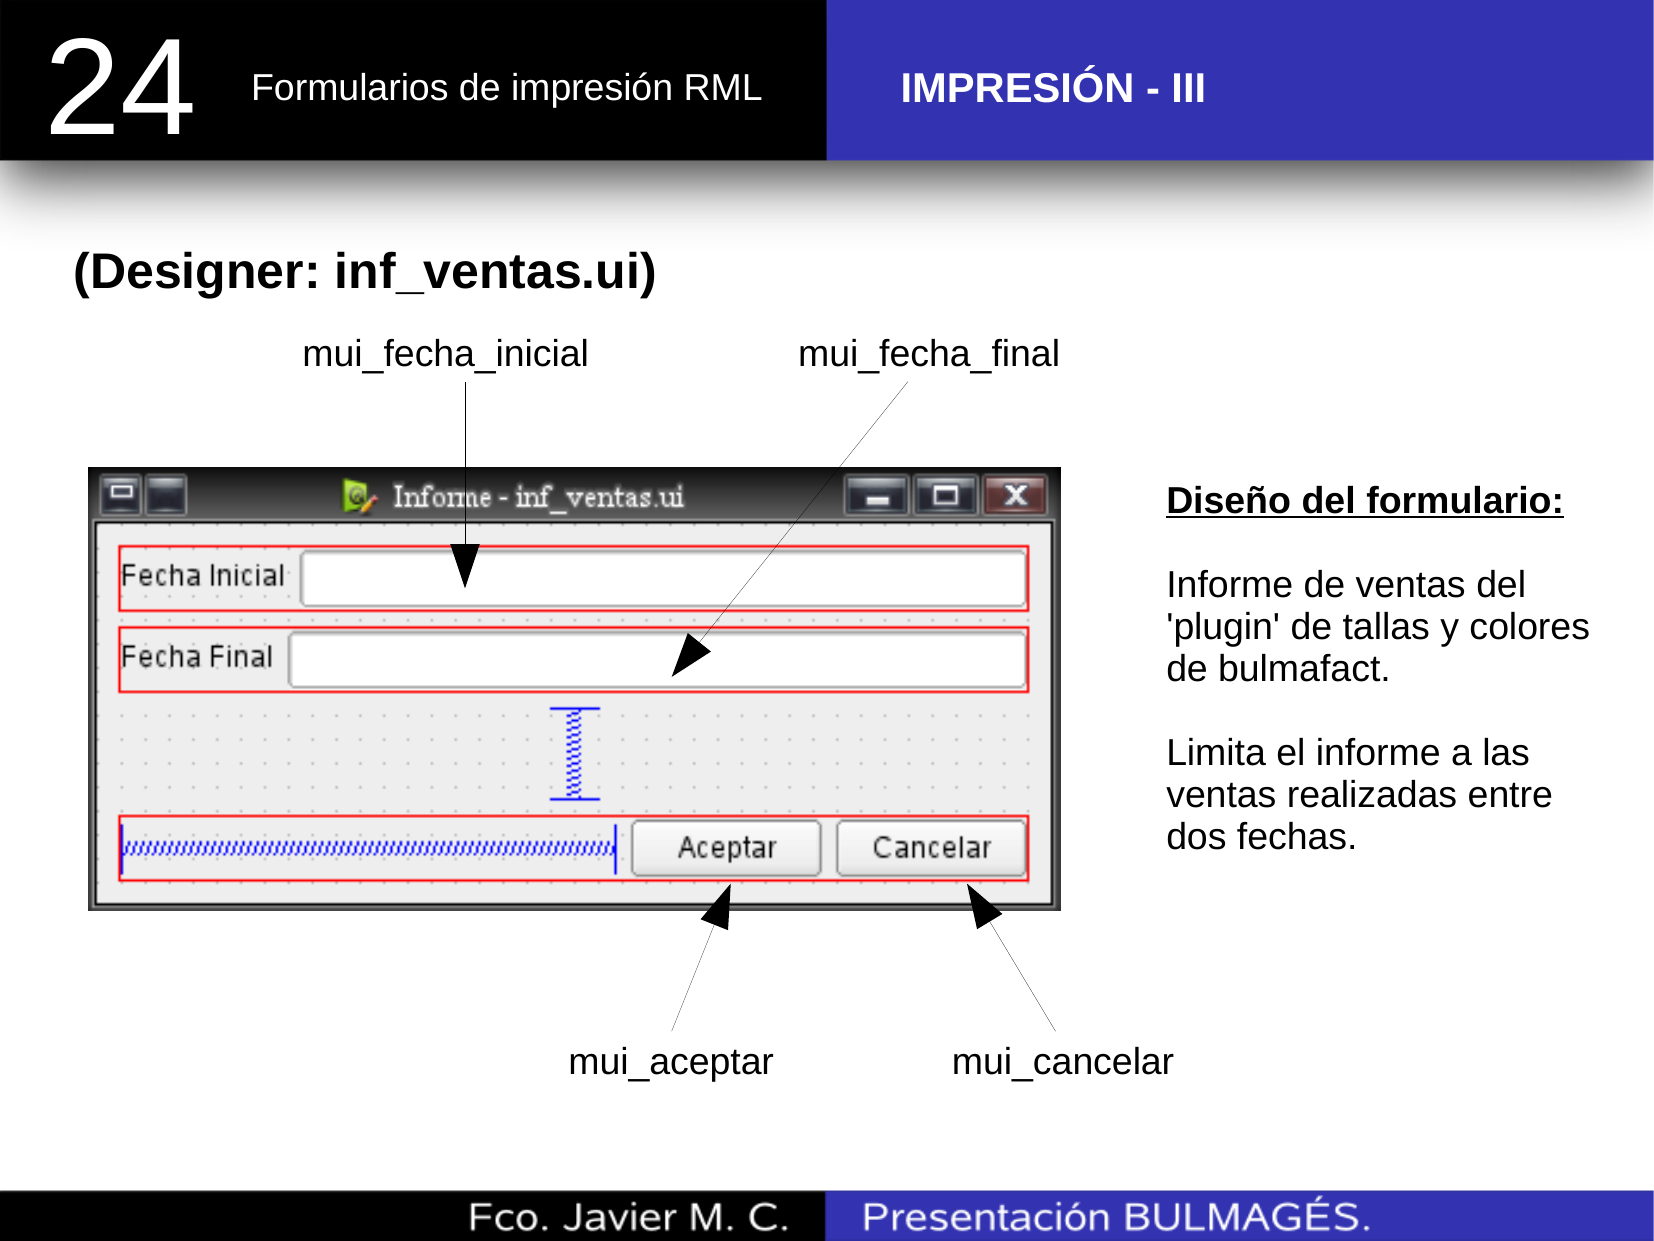

IMPRESIÓN - III
Formularios de impresión RML
(Designer: inf_ventas.ui)
mui_fecha_inicial mui_fecha_final
Diseño del formulario:
Informe de ventas del 'plugin' de tallas y colores de bulmafact.
Limita el informe a las ventas realizadas entre dos fechas.
mui_aceptar mui_cancelar